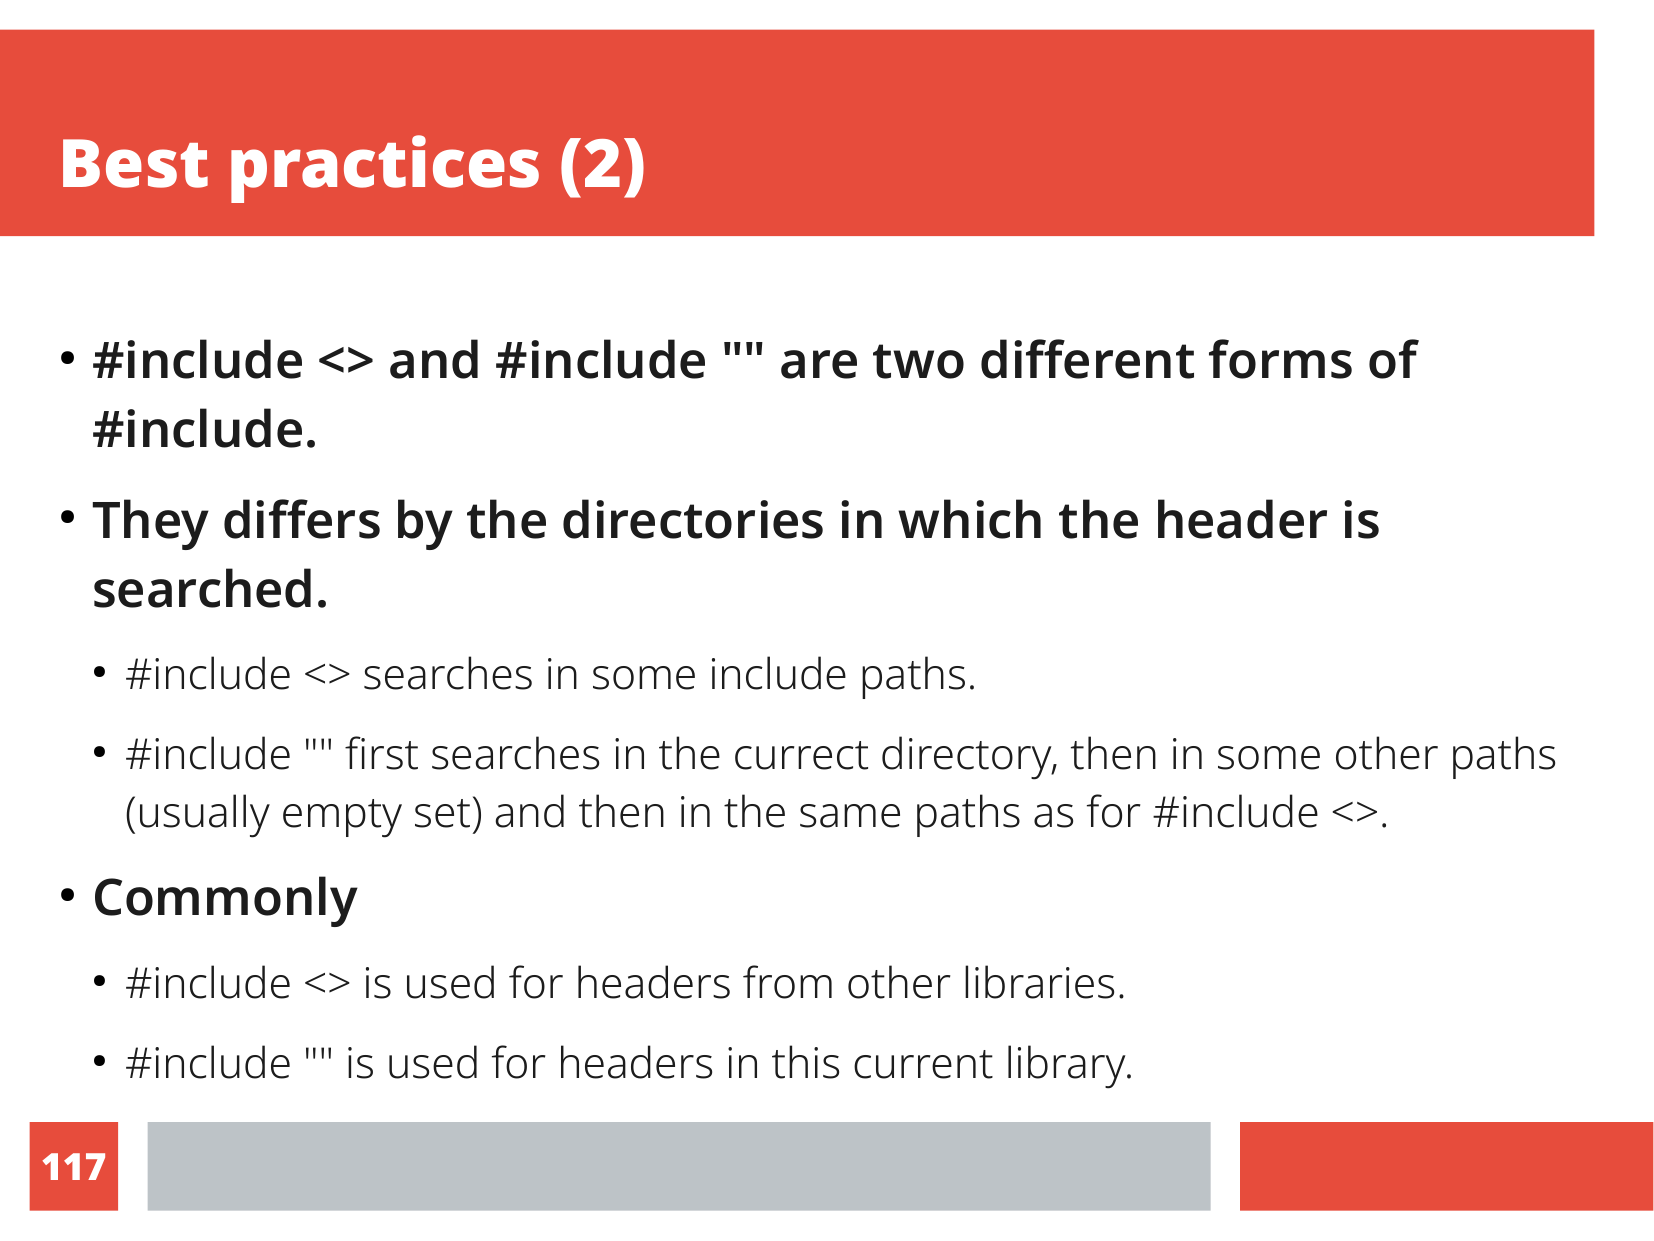

# Best practices (2)
#include <> and #include "" are two different forms of #include.
They differs by the directories in which the header is searched.
#include <> searches in some include paths.
#include "" first searches in the currect directory, then in some other paths (usually empty set) and then in the same paths as for #include <>.
Commonly
#include <> is used for headers from other libraries.
#include "" is used for headers in this current library.
117